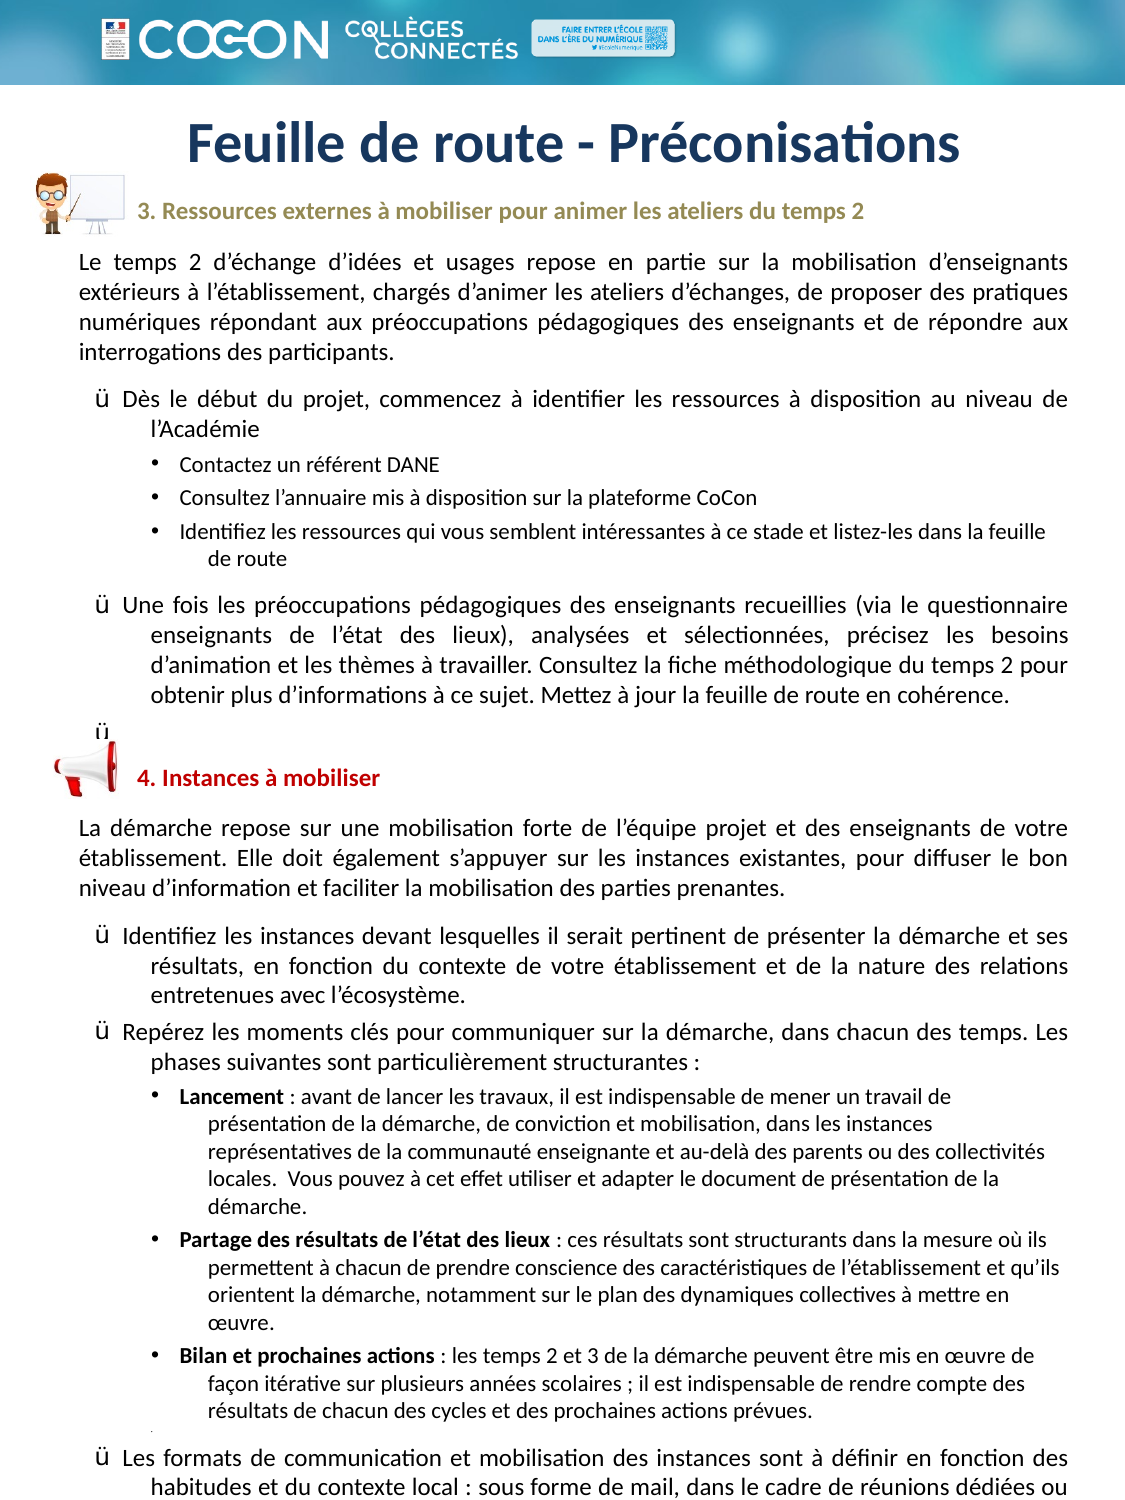

# Feuille de route - Préconisations
3. Ressources externes à mobiliser pour animer les ateliers du temps 2
Le temps 2 d’échange d’idées et usages repose en partie sur la mobilisation d’enseignants extérieurs à l’établissement, chargés d’animer les ateliers d’échanges, de proposer des pratiques numériques répondant aux préoccupations pédagogiques des enseignants et de répondre aux interrogations des participants.
Dès le début du projet, commencez à identifier les ressources à disposition au niveau de l’Académie
Contactez un référent DANE
Consultez l’annuaire mis à disposition sur la plateforme CoCon
Identifiez les ressources qui vous semblent intéressantes à ce stade et listez-les dans la feuille de route
Une fois les préoccupations pédagogiques des enseignants recueillies (via le questionnaire enseignants de l’état des lieux), analysées et sélectionnées, précisez les besoins d’animation et les thèmes à travailler. Consultez la fiche méthodologique du temps 2 pour obtenir plus d’informations à ce sujet. Mettez à jour la feuille de route en cohérence.
4. Instances à mobiliser
La démarche repose sur une mobilisation forte de l’équipe projet et des enseignants de votre établissement. Elle doit également s’appuyer sur les instances existantes, pour diffuser le bon niveau d’information et faciliter la mobilisation des parties prenantes.
Identifiez les instances devant lesquelles il serait pertinent de présenter la démarche et ses résultats, en fonction du contexte de votre établissement et de la nature des relations entretenues avec l’écosystème.
Repérez les moments clés pour communiquer sur la démarche, dans chacun des temps. Les phases suivantes sont particulièrement structurantes :
Lancement : avant de lancer les travaux, il est indispensable de mener un travail de présentation de la démarche, de conviction et mobilisation, dans les instances représentatives de la communauté enseignante et au-delà des parents ou des collectivités locales. Vous pouvez à cet effet utiliser et adapter le document de présentation de la démarche.
Partage des résultats de l’état des lieux : ces résultats sont structurants dans la mesure où ils permettent à chacun de prendre conscience des caractéristiques de l’établissement et qu’ils orientent la démarche, notamment sur le plan des dynamiques collectives à mettre en œuvre.
Bilan et prochaines actions : les temps 2 et 3 de la démarche peuvent être mis en œuvre de façon itérative sur plusieurs années scolaires ; il est indispensable de rendre compte des résultats de chacun des cycles et des prochaines actions prévues.
Les formats de communication et mobilisation des instances sont à définir en fonction des habitudes et du contexte local : sous forme de mail, dans le cadre de réunions dédiées ou via le groupe de travail en ligne de votre établissement sur la plateforme Cocon.